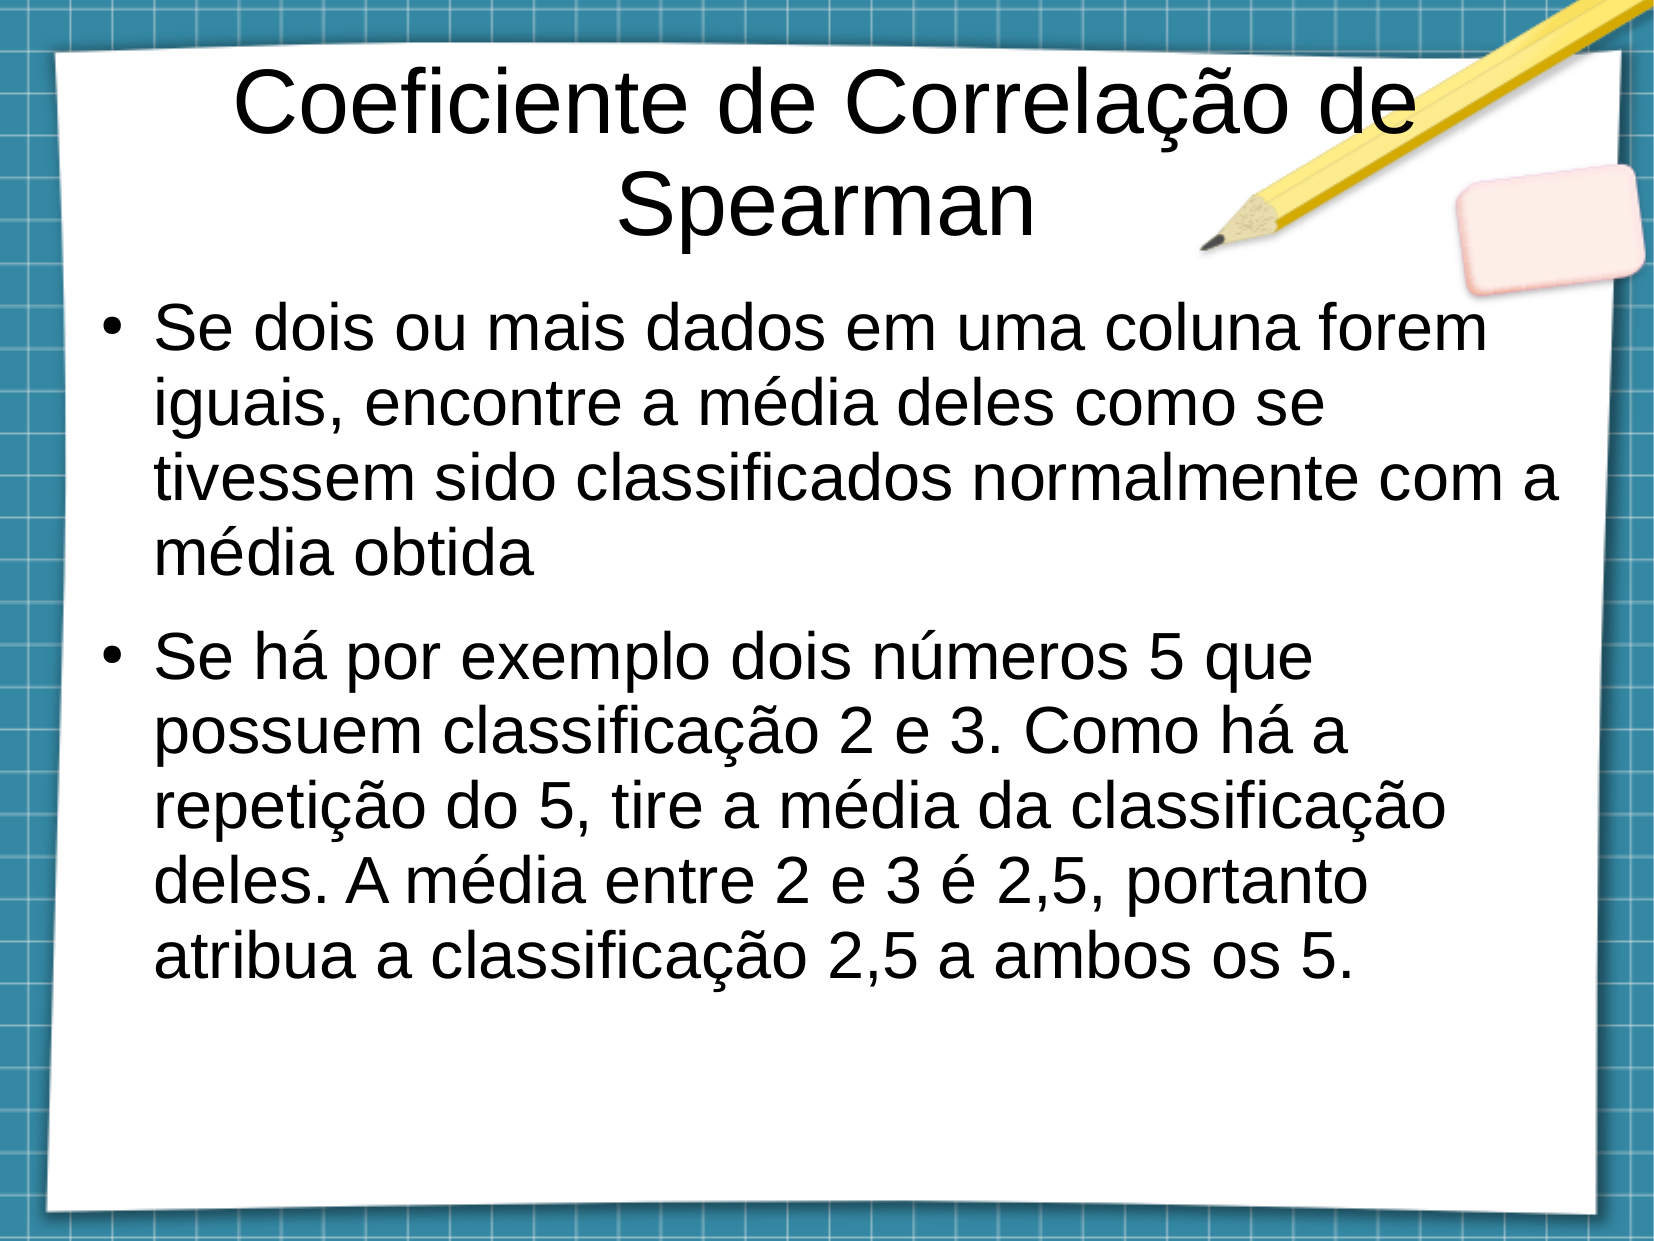

# Coeficiente de Correlação de Spearman
Se dois ou mais dados em uma coluna forem iguais, encontre a média deles como se tivessem sido classificados normalmente com a média obtida
Se há por exemplo dois números 5 que possuem classificação 2 e 3. Como há a repetição do 5, tire a média da classificação deles. A média entre 2 e 3 é 2,5, portanto atribua a classificação 2,5 a ambos os 5.